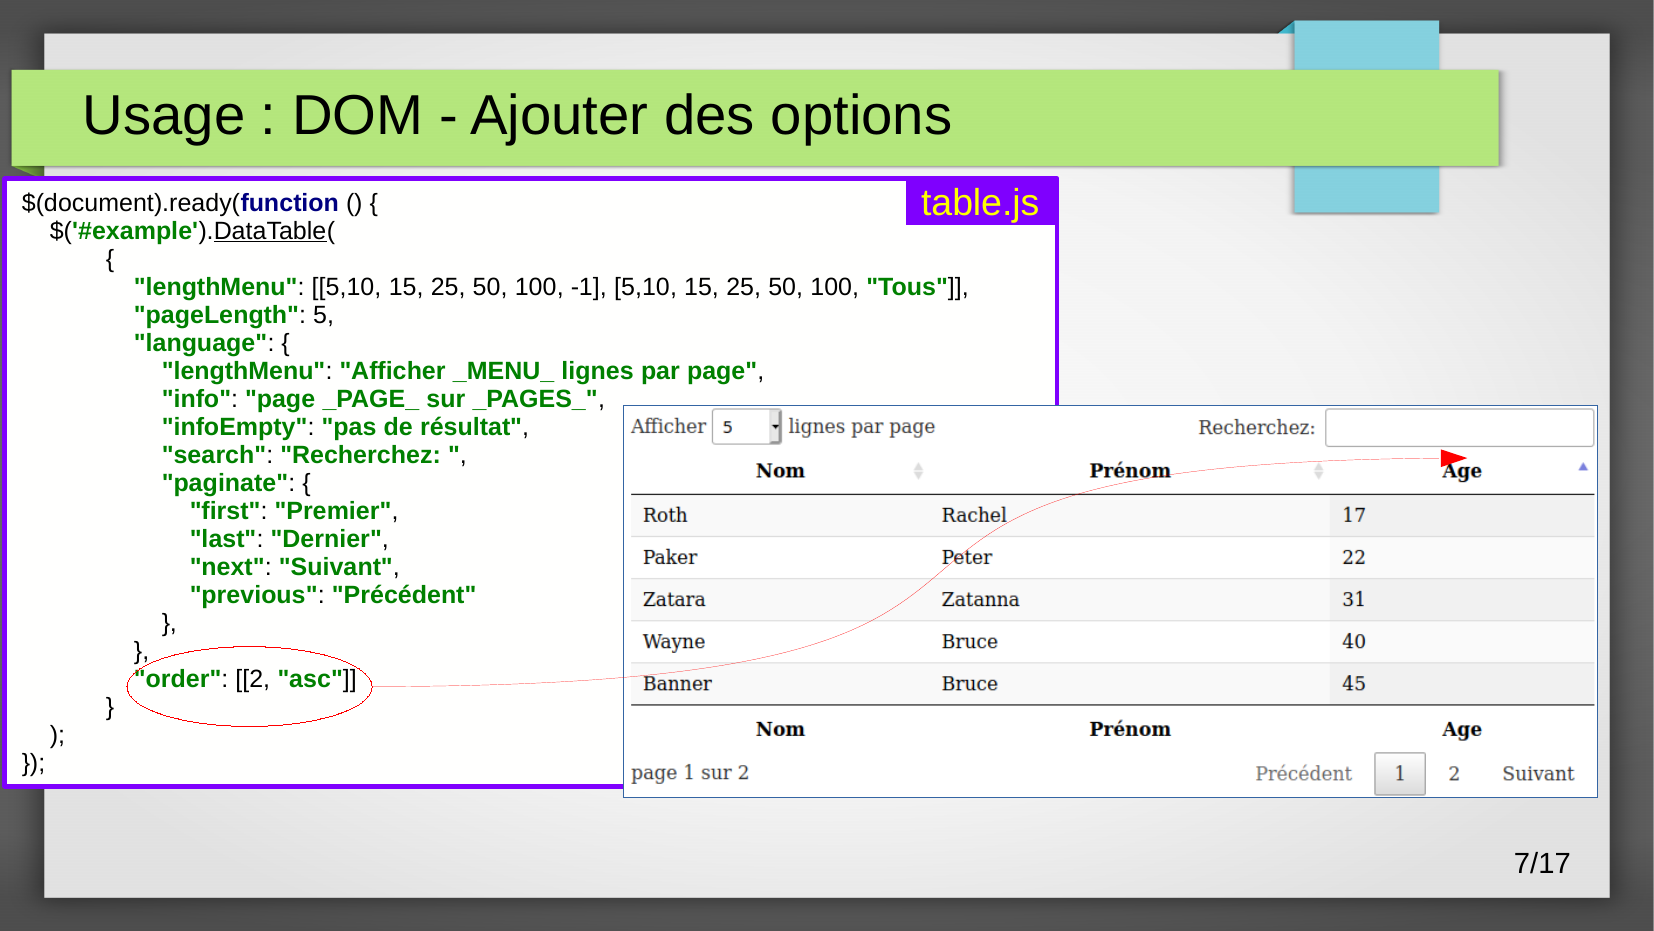

# Usage : DOM - Ajouter des options
$(document).ready(function () {
 $('#example').DataTable(
 {
 "lengthMenu": [[5,10, 15, 25, 50, 100, -1], [5,10, 15, 25, 50, 100, "Tous"]],
 "pageLength": 5,
 "language": {
 "lengthMenu": "Afficher _MENU_ lignes par page",
 "info": "page _PAGE_ sur _PAGES_",
 "infoEmpty": "pas de résultat",
 "search": "Recherchez: ",
 "paginate": {
 "first": "Premier",
 "last": "Dernier",
 "next": "Suivant",
 "previous": "Précédent"
 },
 },
 "order": [[2, "asc"]]
 }
 );
});
table.js
7